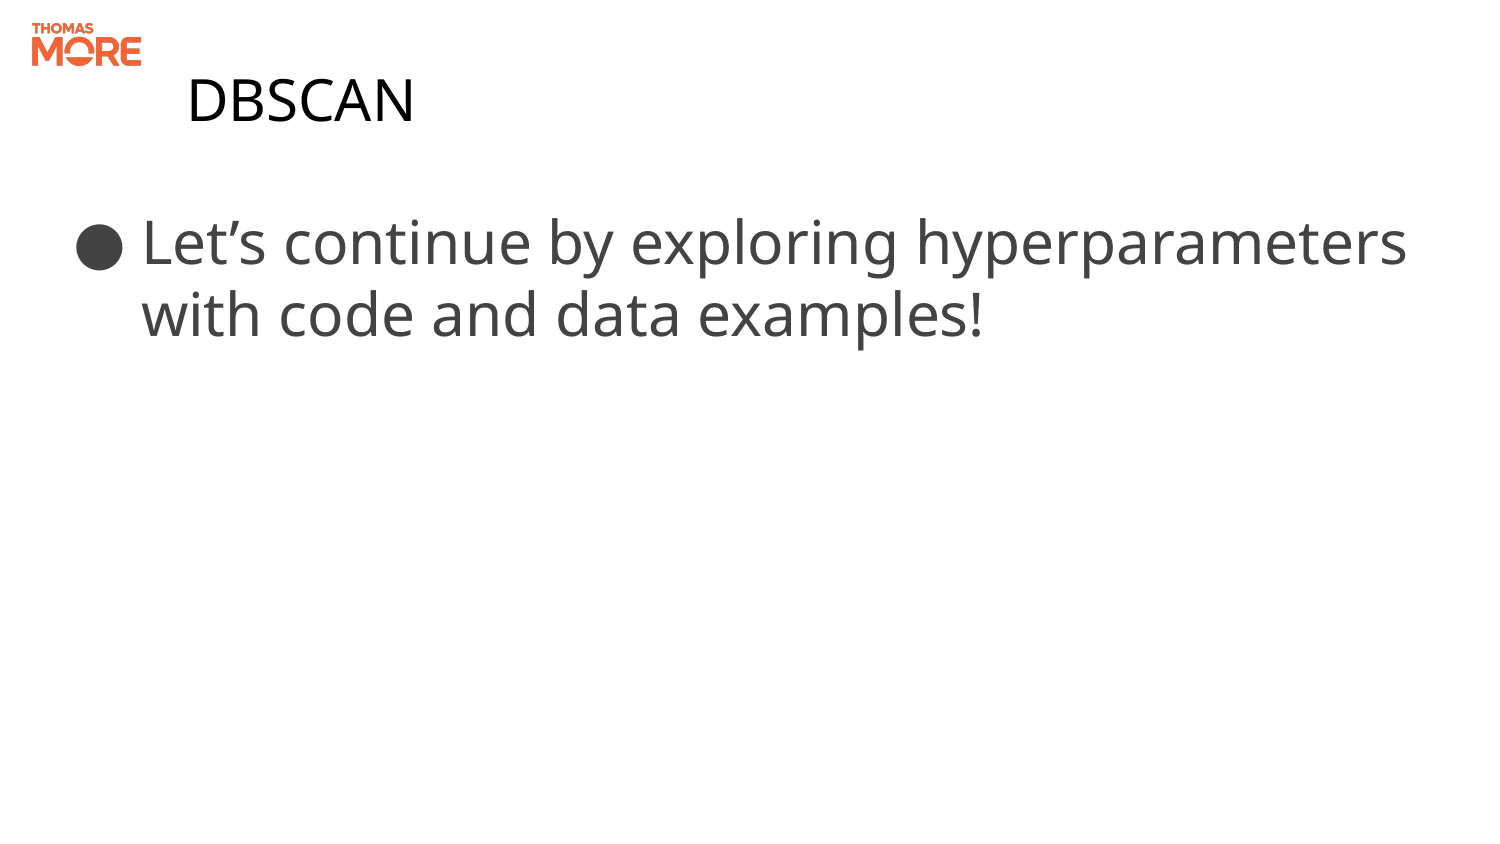

# DBSCAN
Let’s continue by exploring hyperparameters with code and data examples!